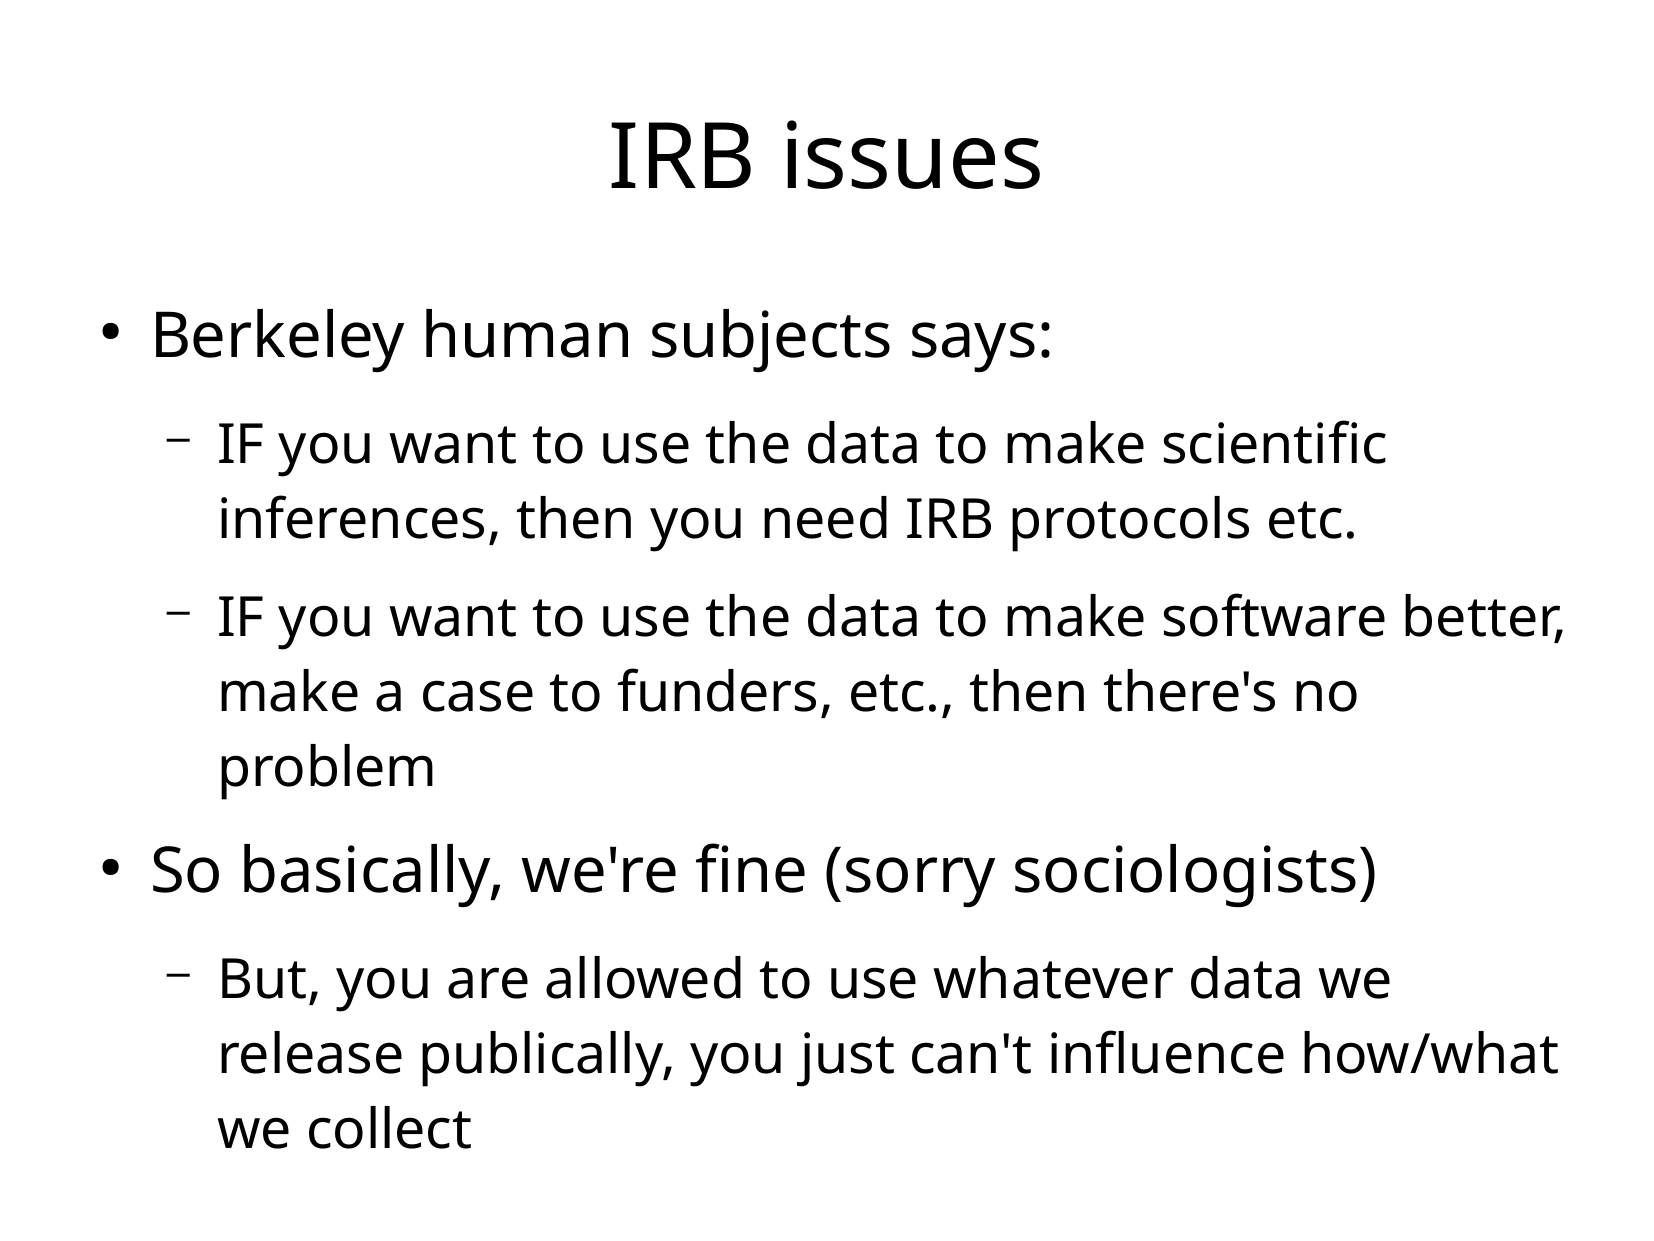

# IRB issues
Berkeley human subjects says:
IF you want to use the data to make scientific inferences, then you need IRB protocols etc.
IF you want to use the data to make software better, make a case to funders, etc., then there's no problem
So basically, we're fine (sorry sociologists)
But, you are allowed to use whatever data we release publically, you just can't influence how/what we collect